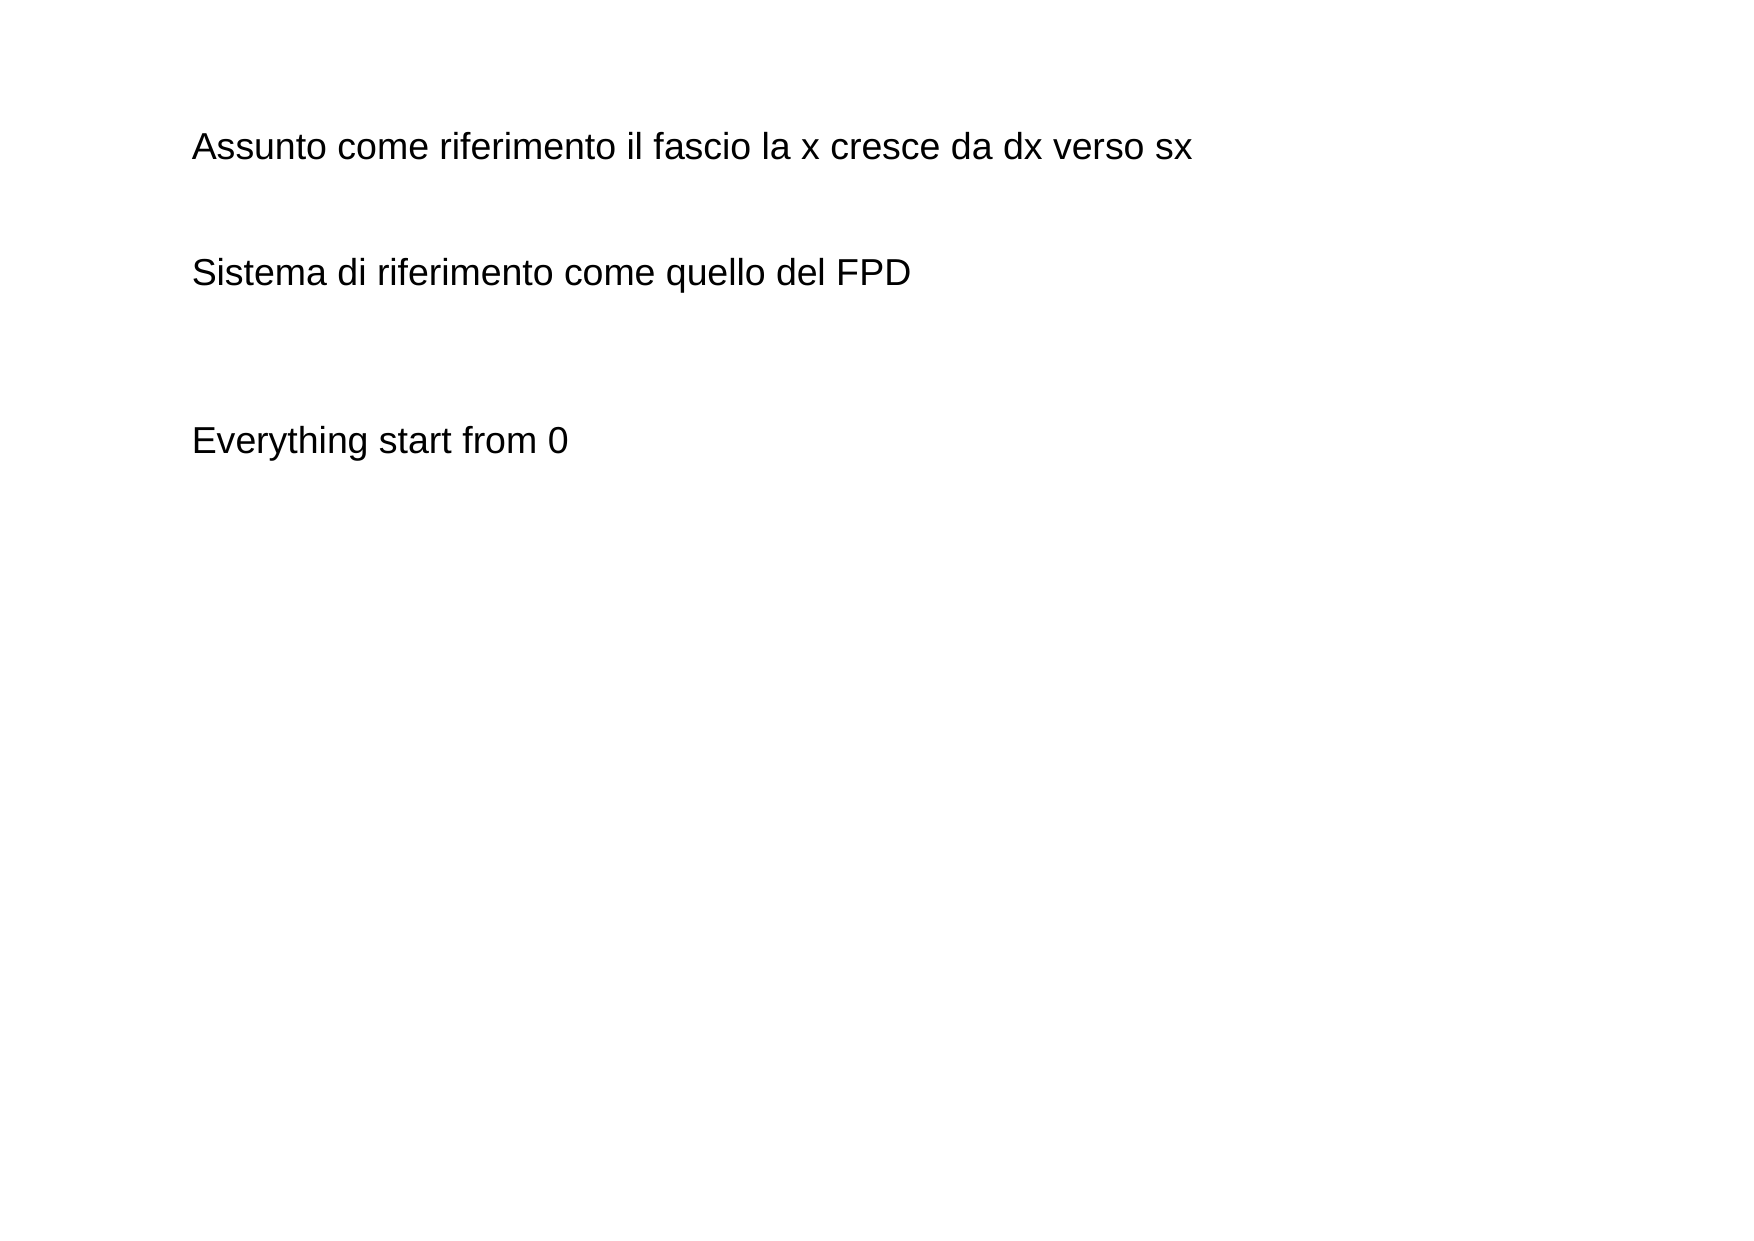

Assunto come riferimento il fascio la x cresce da dx verso sx
Sistema di riferimento come quello del FPD
Everything start from 0